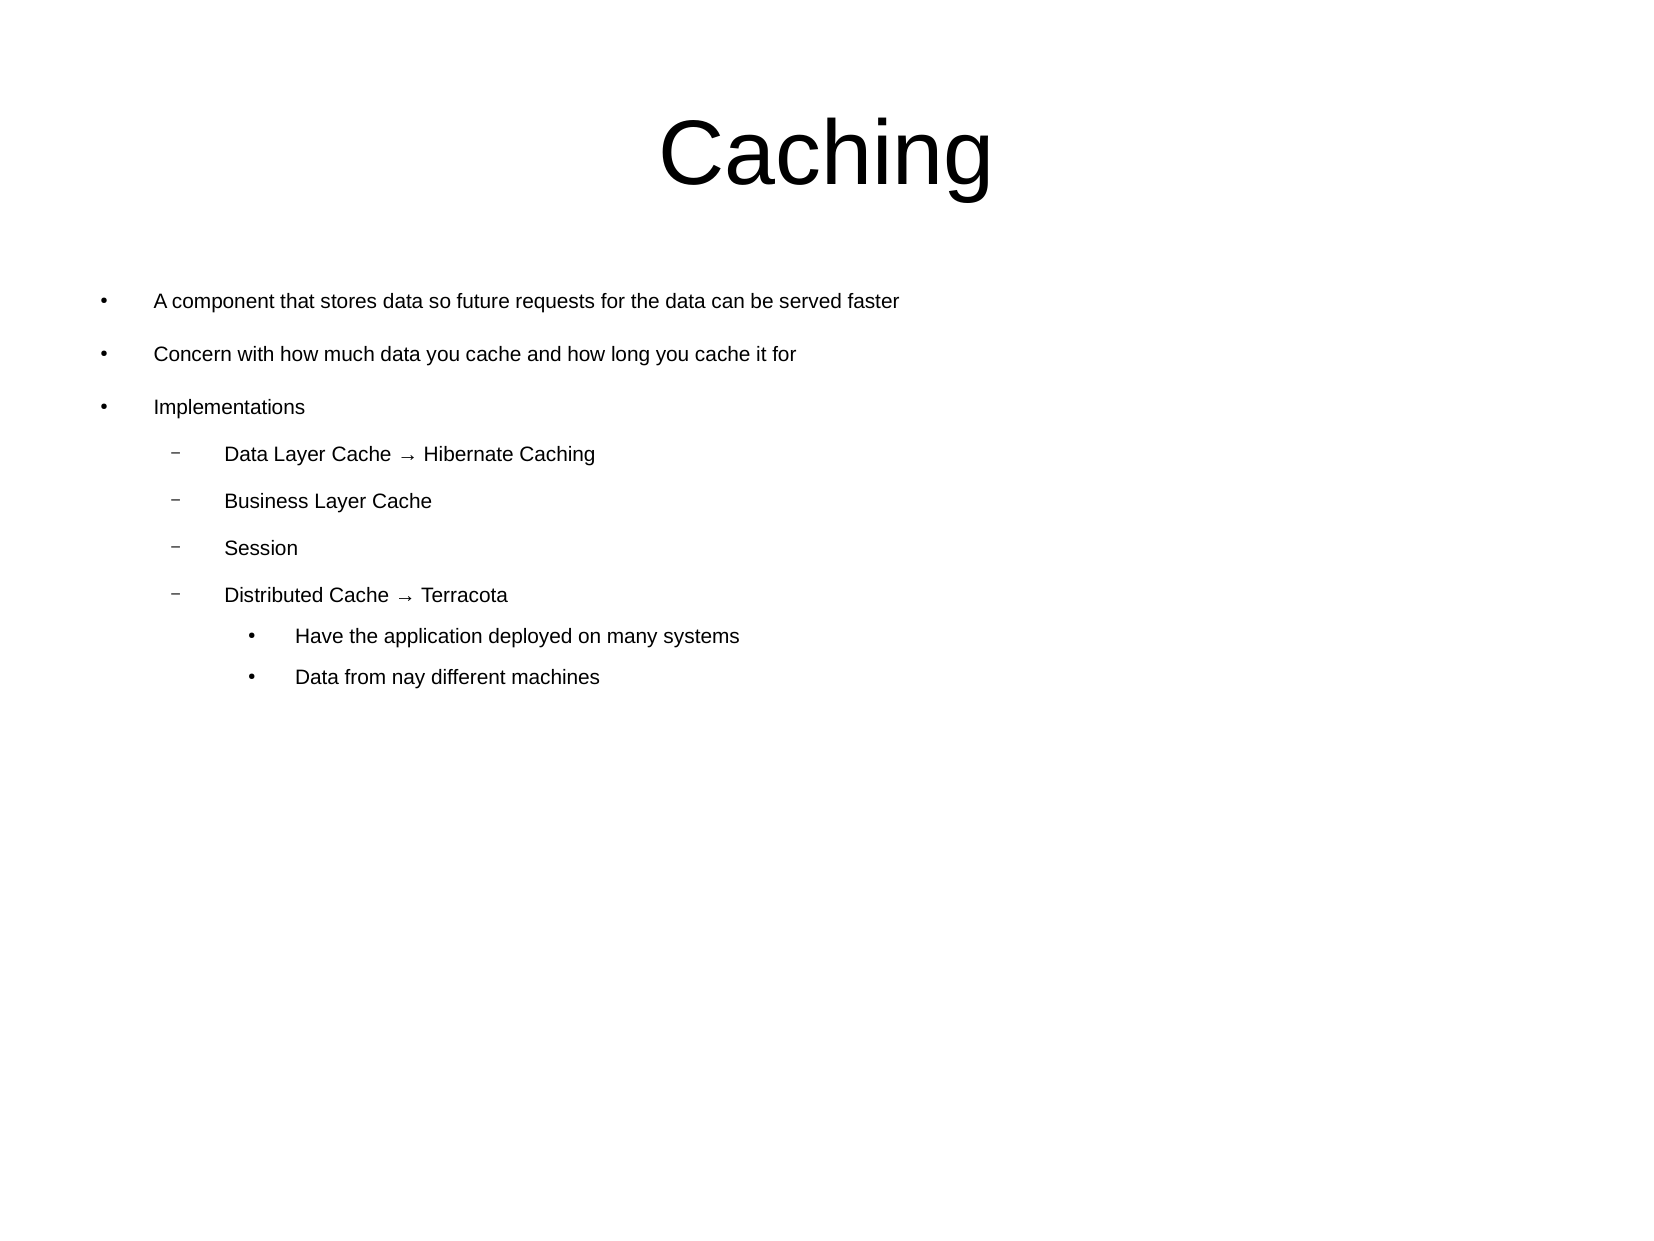

# Caching
A component that stores data so future requests for the data can be served faster
Concern with how much data you cache and how long you cache it for
Implementations
Data Layer Cache → Hibernate Caching
Business Layer Cache
Session
Distributed Cache → Terracota
Have the application deployed on many systems
Data from nay different machines